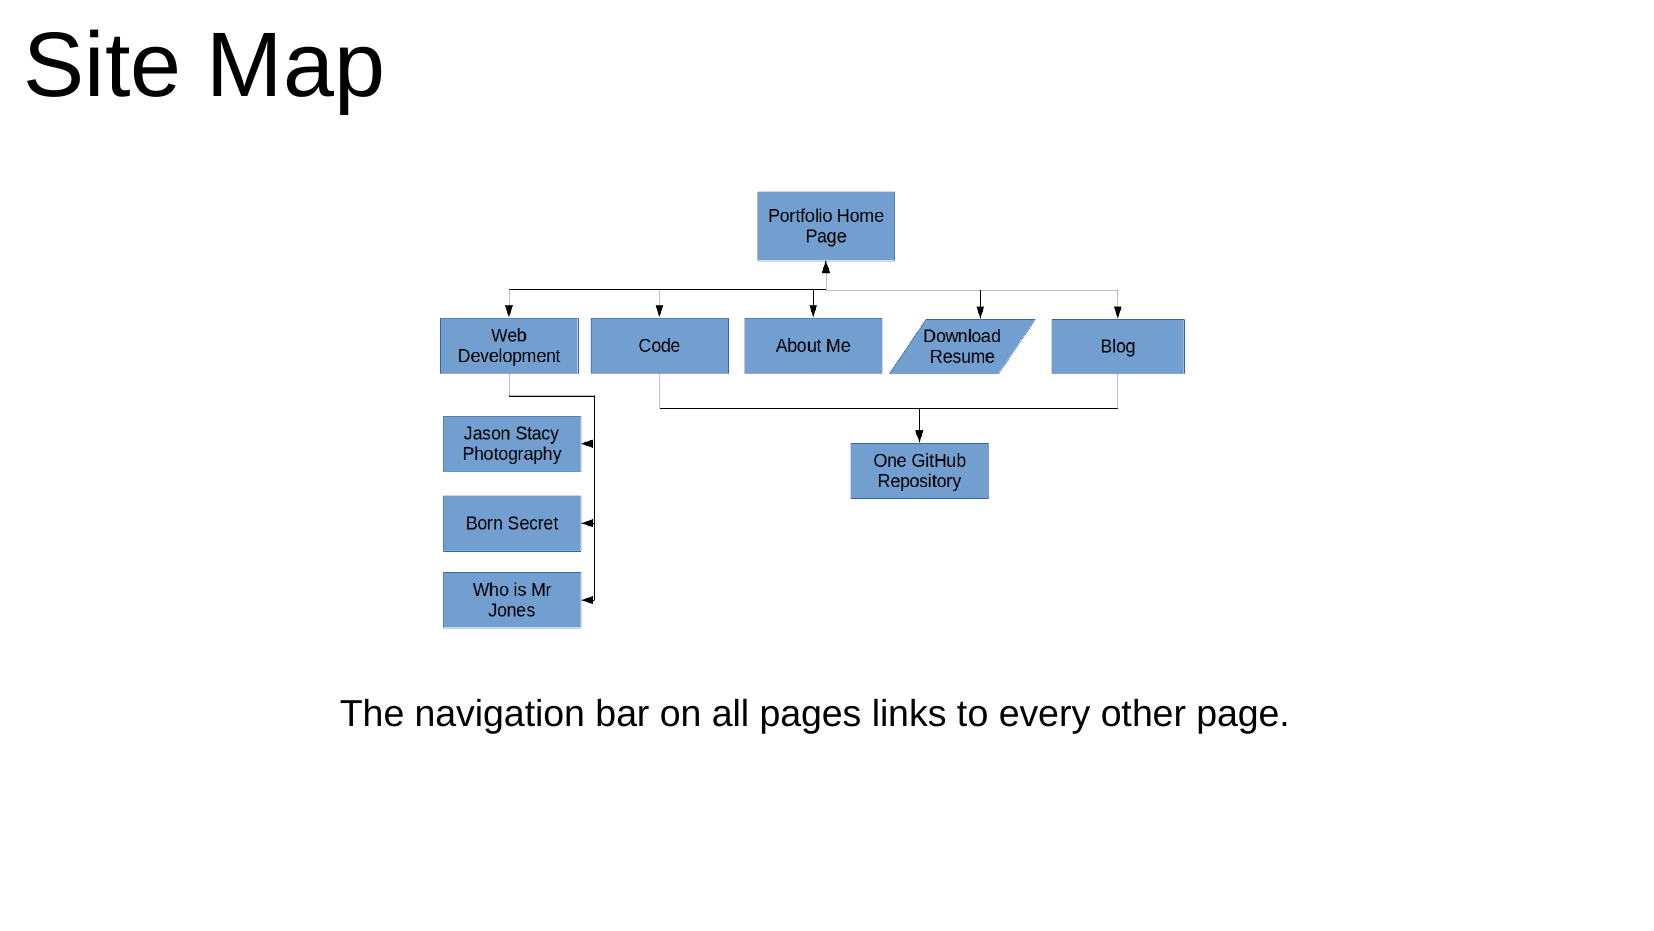

# Site Map
The navigation bar on all pages links to every other page.